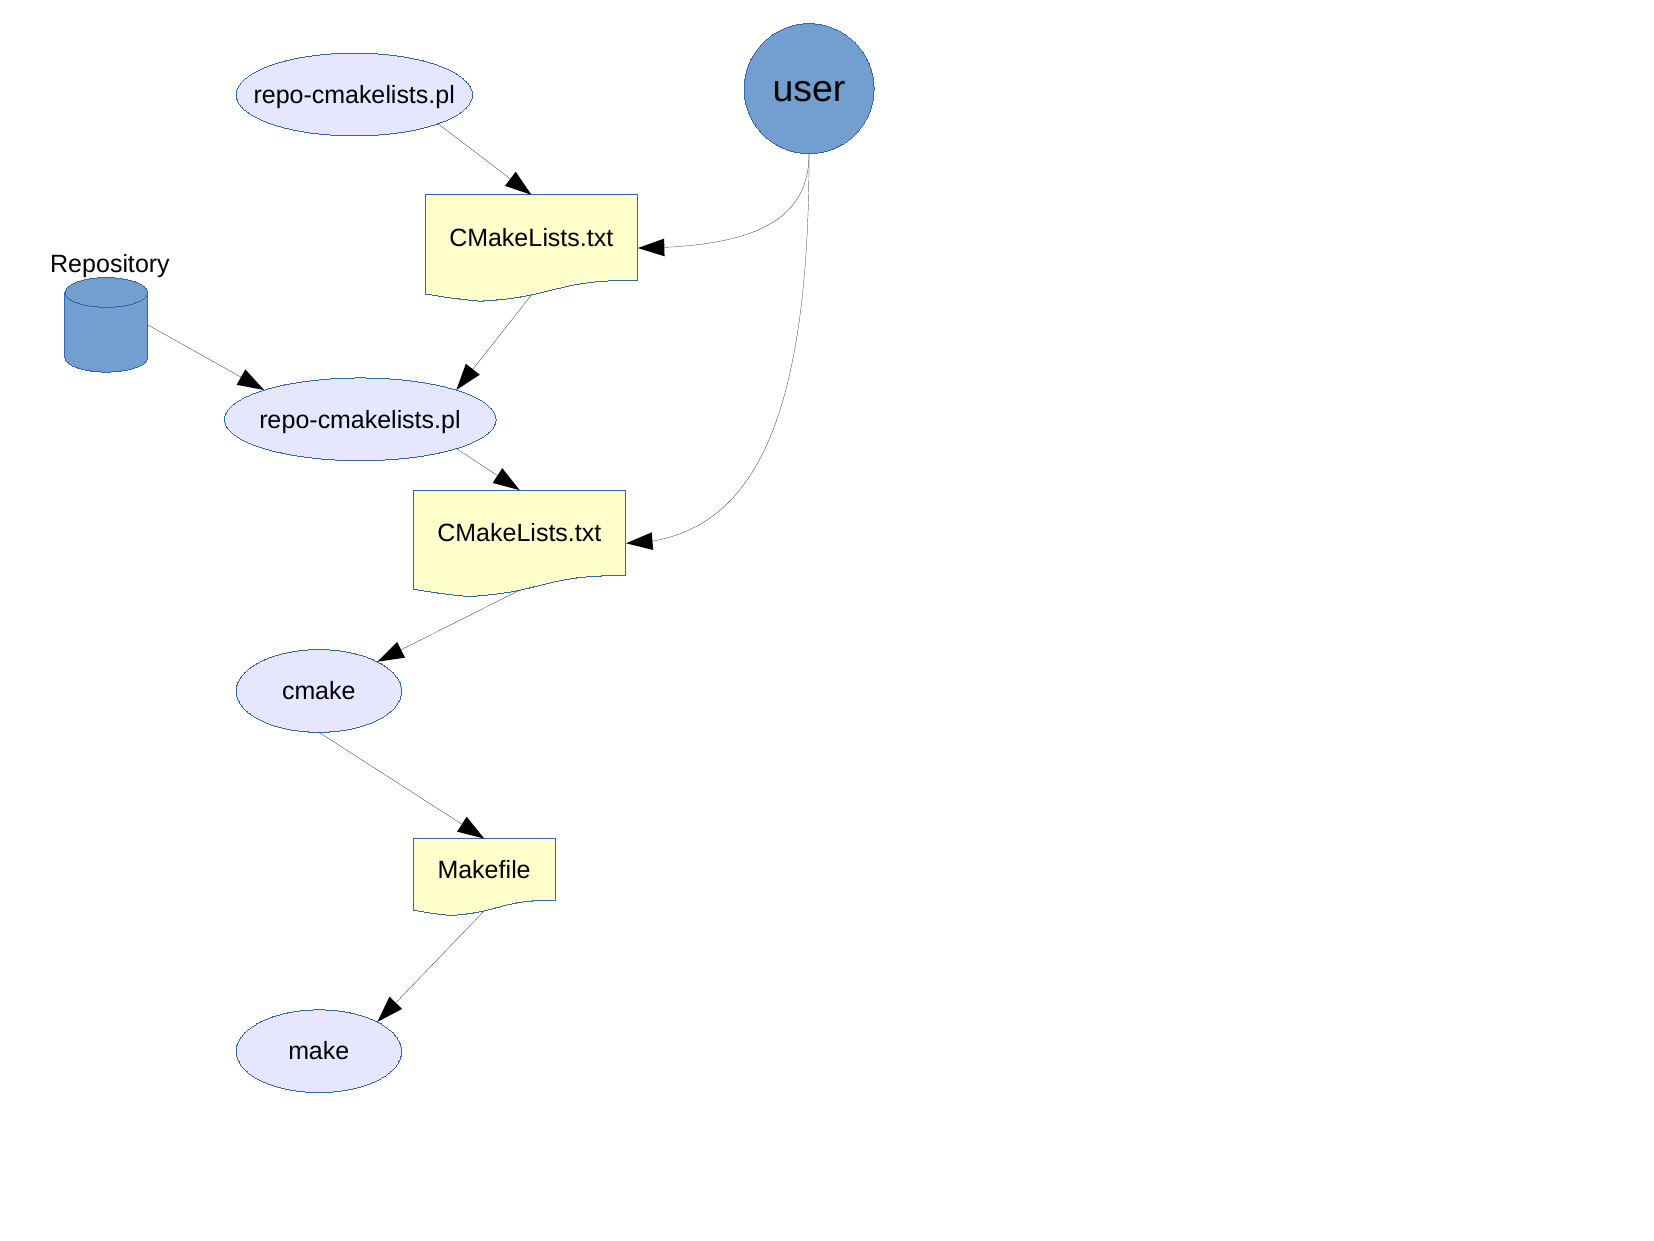

user
repo-cmakelists.pl
CMakeLists.txt
Repository
repo-cmakelists.pl
CMakeLists.txt
cmake
Makefile
make